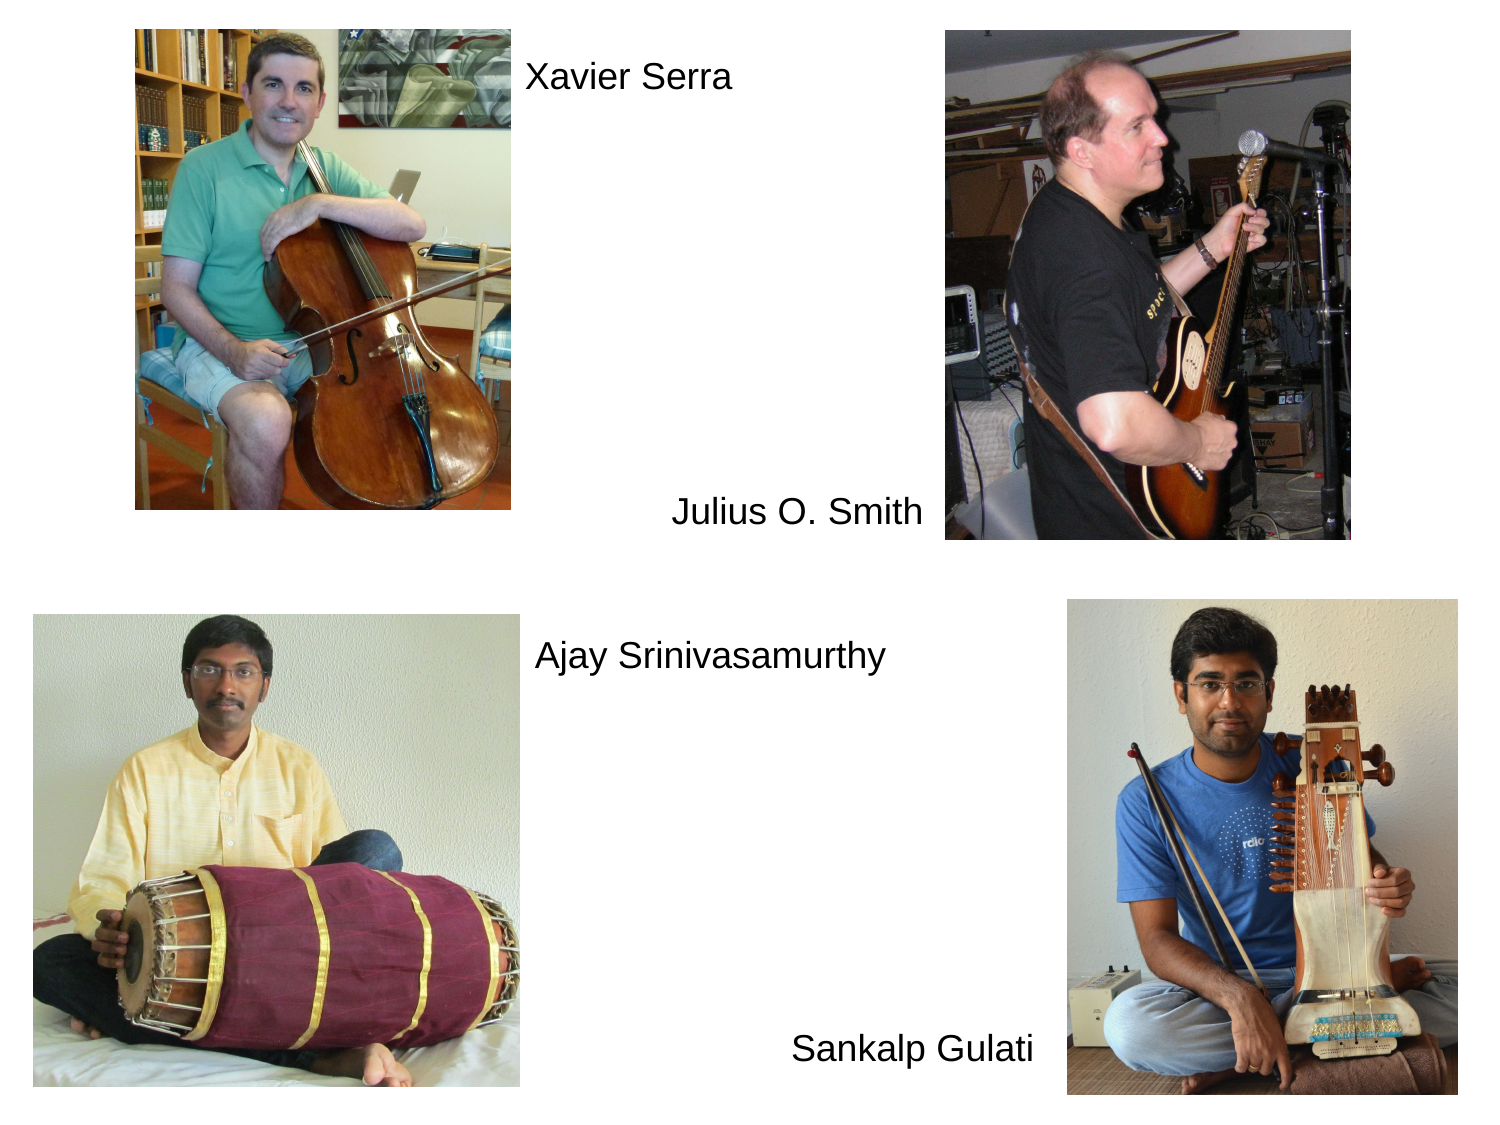

Xavier Serra
Julius O. Smith
Ajay Srinivasamurthy
Sankalp Gulati